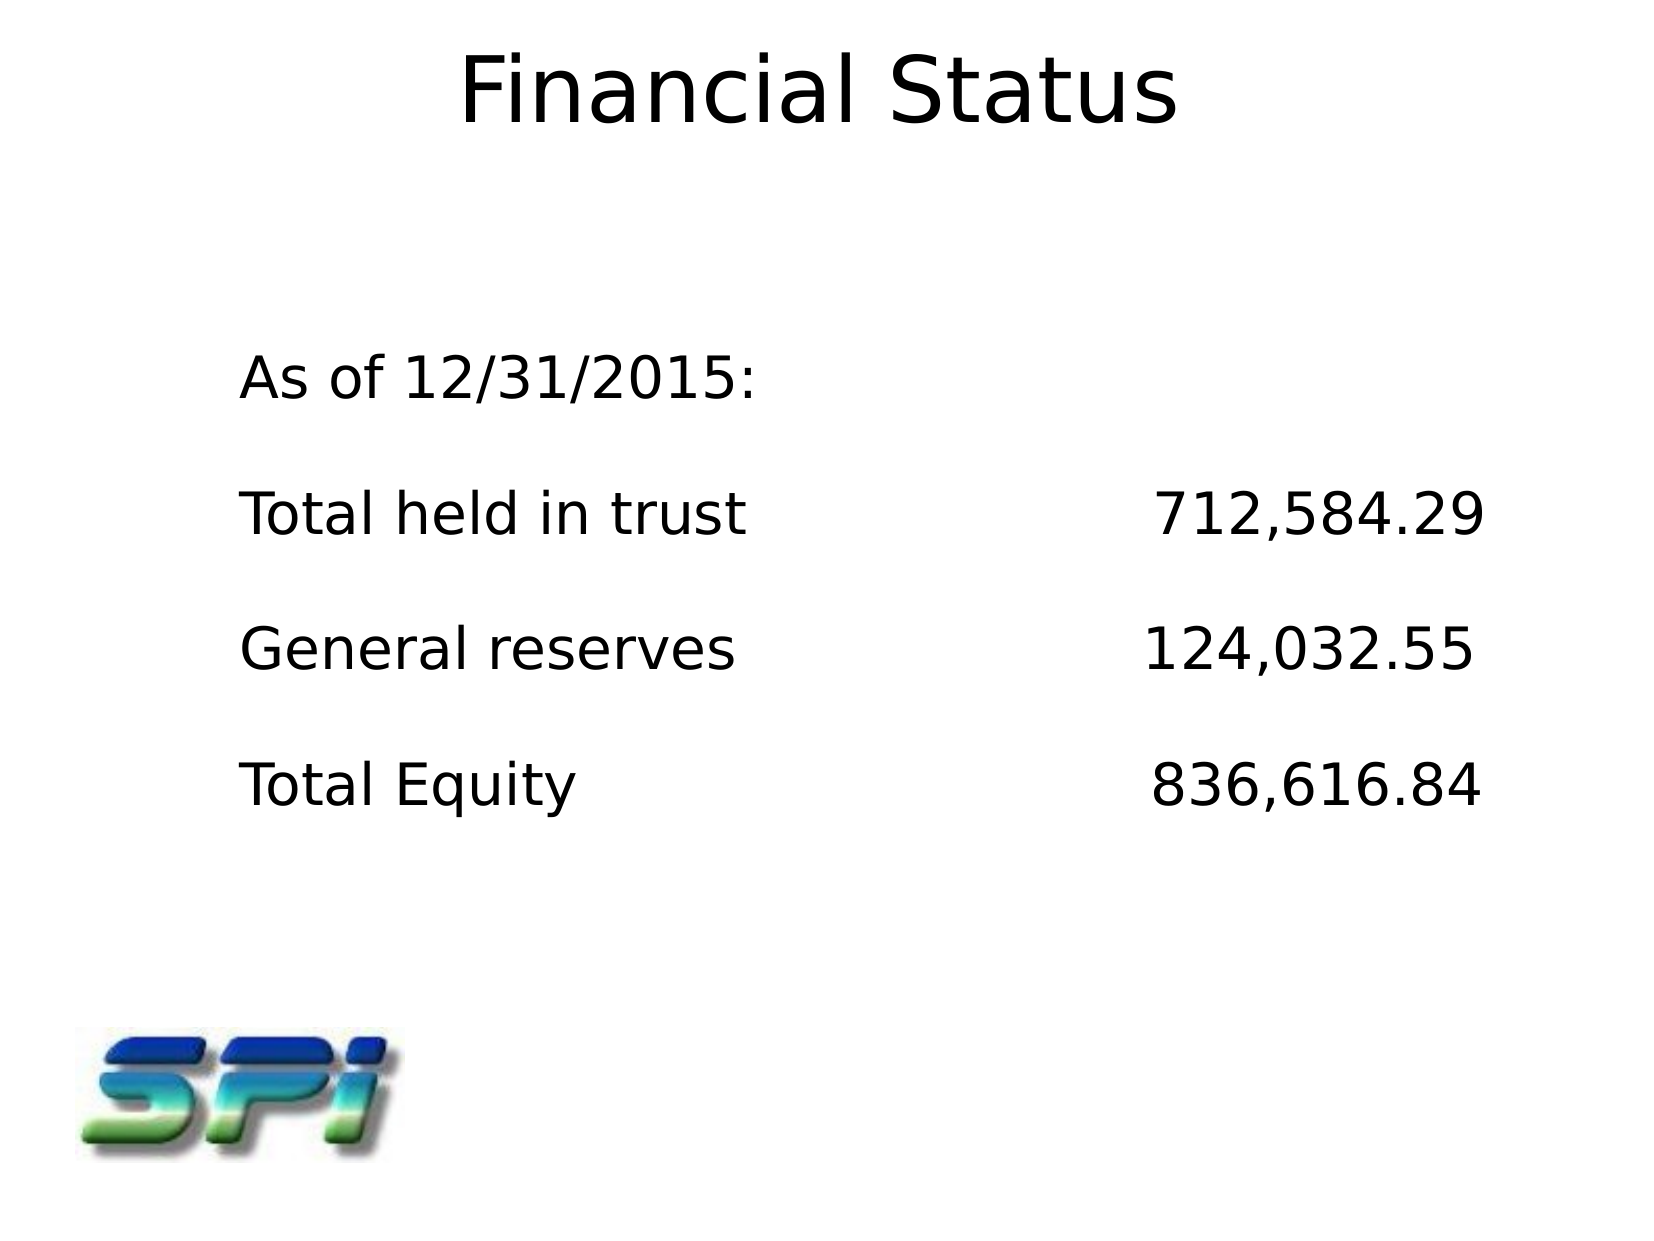

# Financial Status
As of 12/31/2015:
Total held in trust 712,584.29
General reserves 124,032.55
Total Equity 836,616.84